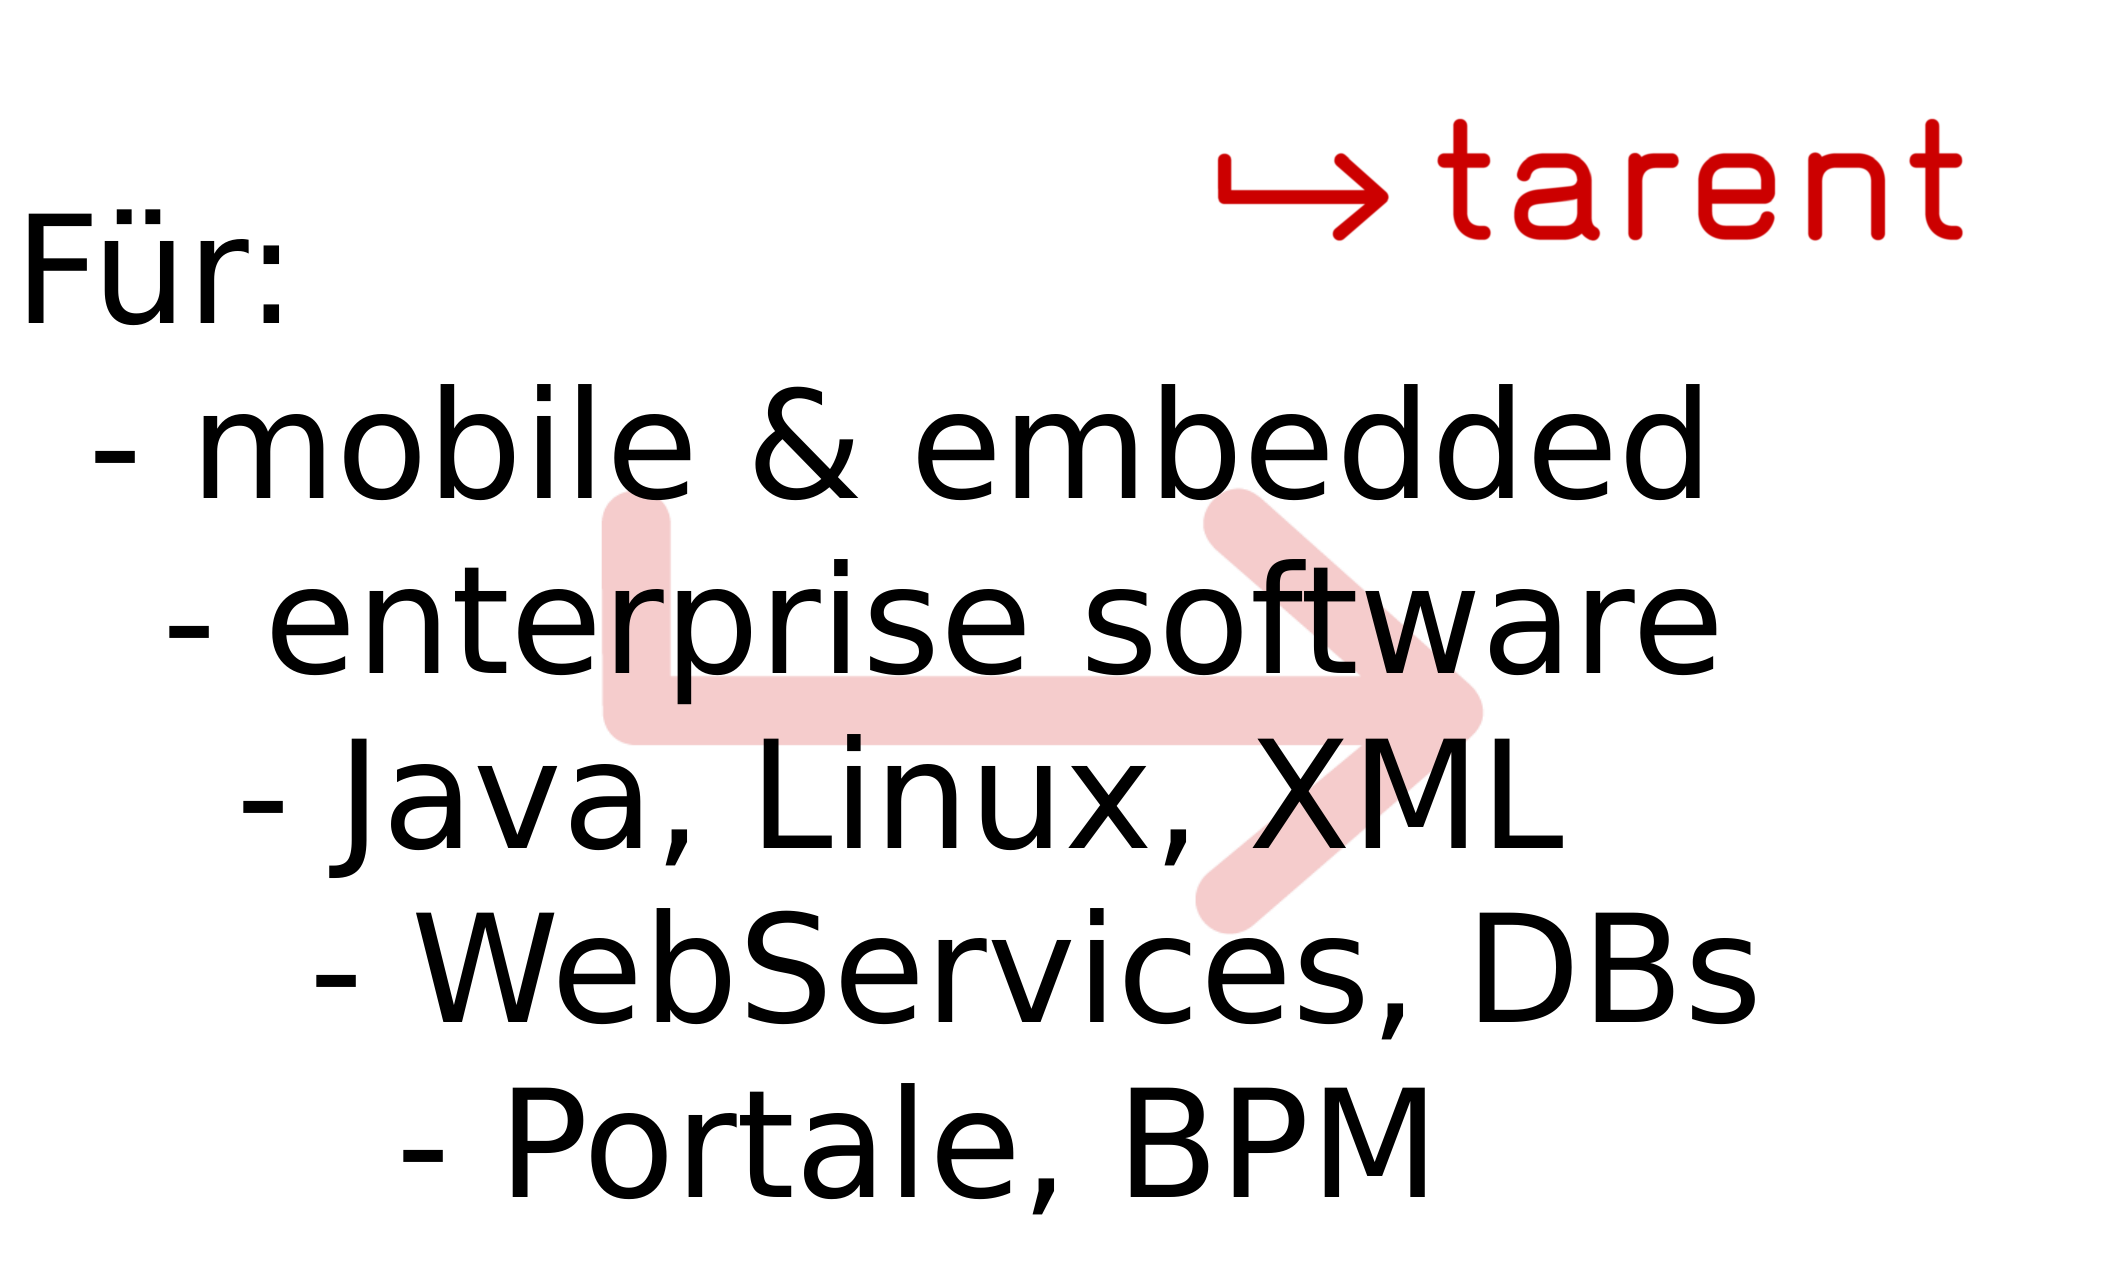

Für:
	- mobile & embedded
		- enterprise software
			- Java, Linux, XML
				- WebServices, DBs
 - Portale, BPM